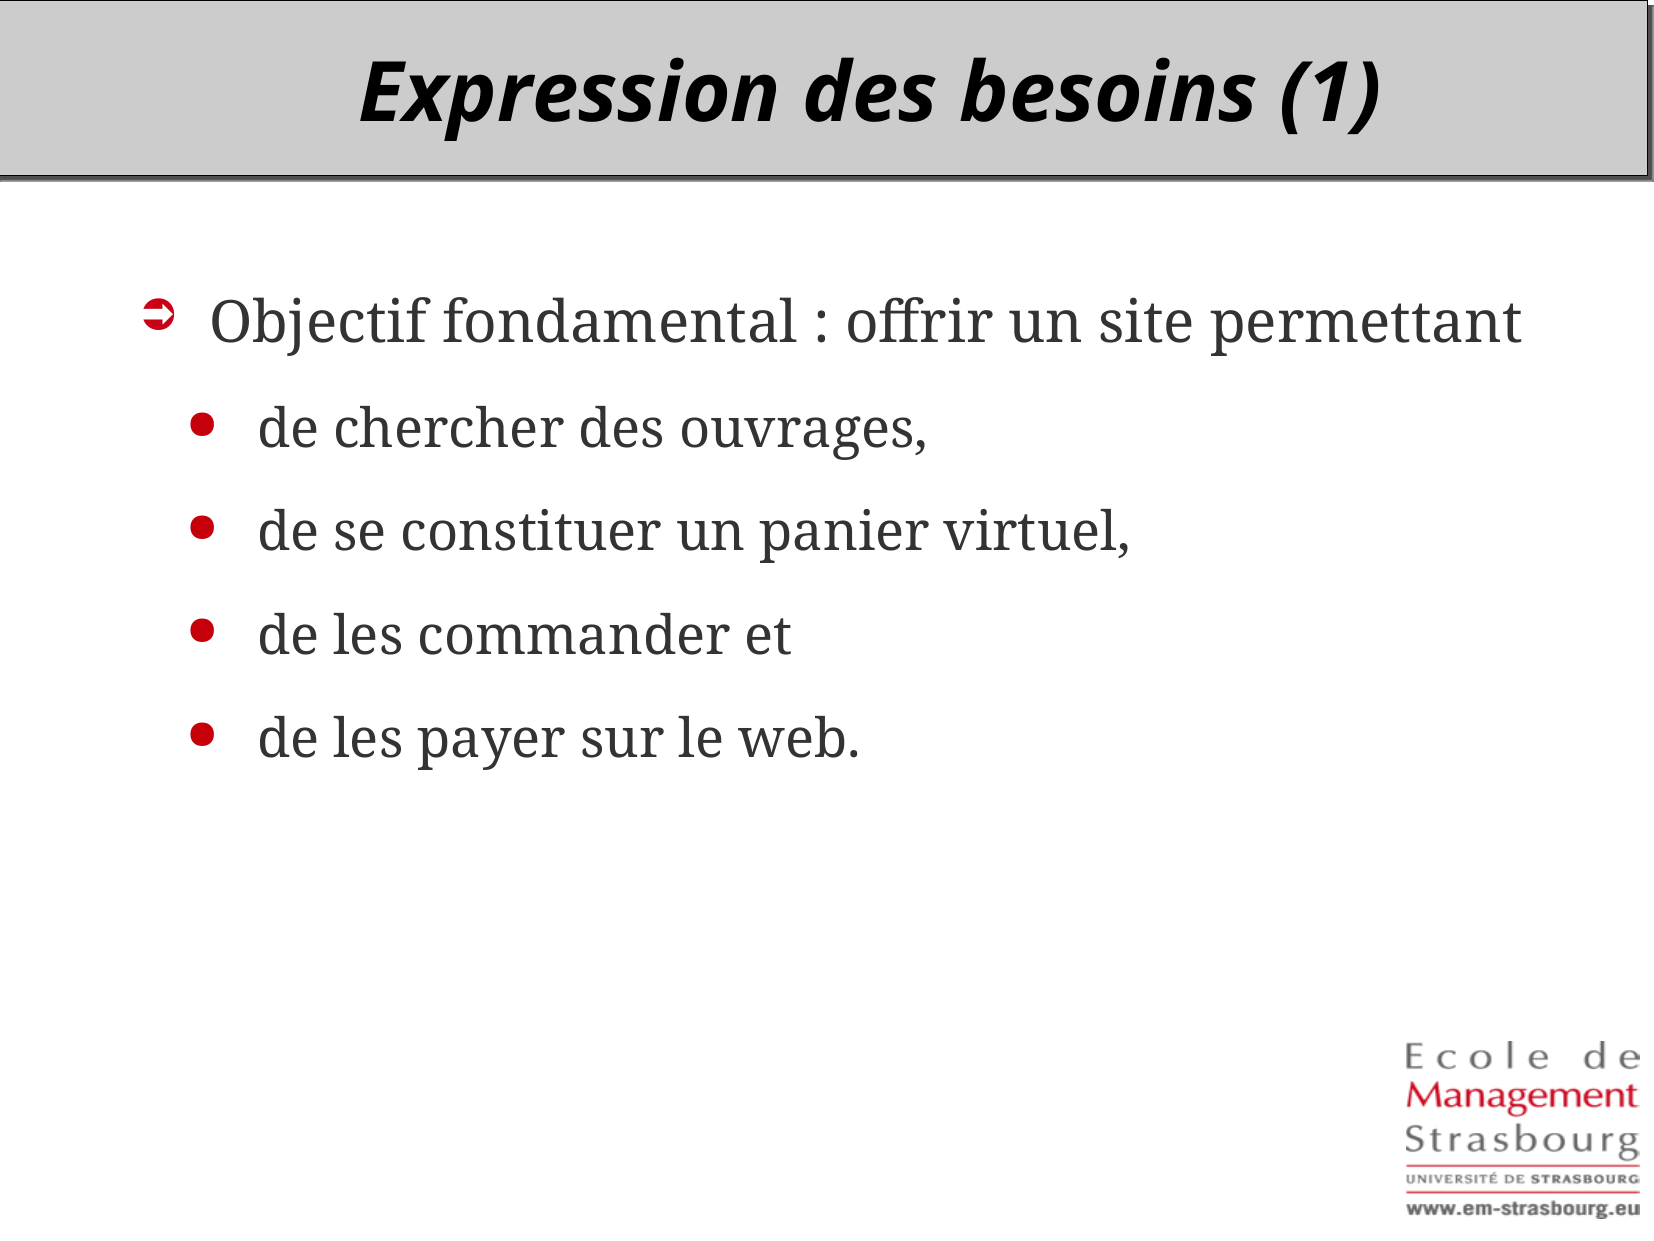

# Expression des besoins (1)
Objectif fondamental : offrir un site permettant
de chercher des ouvrages,
de se constituer un panier virtuel,
de les commander et
de les payer sur le web.